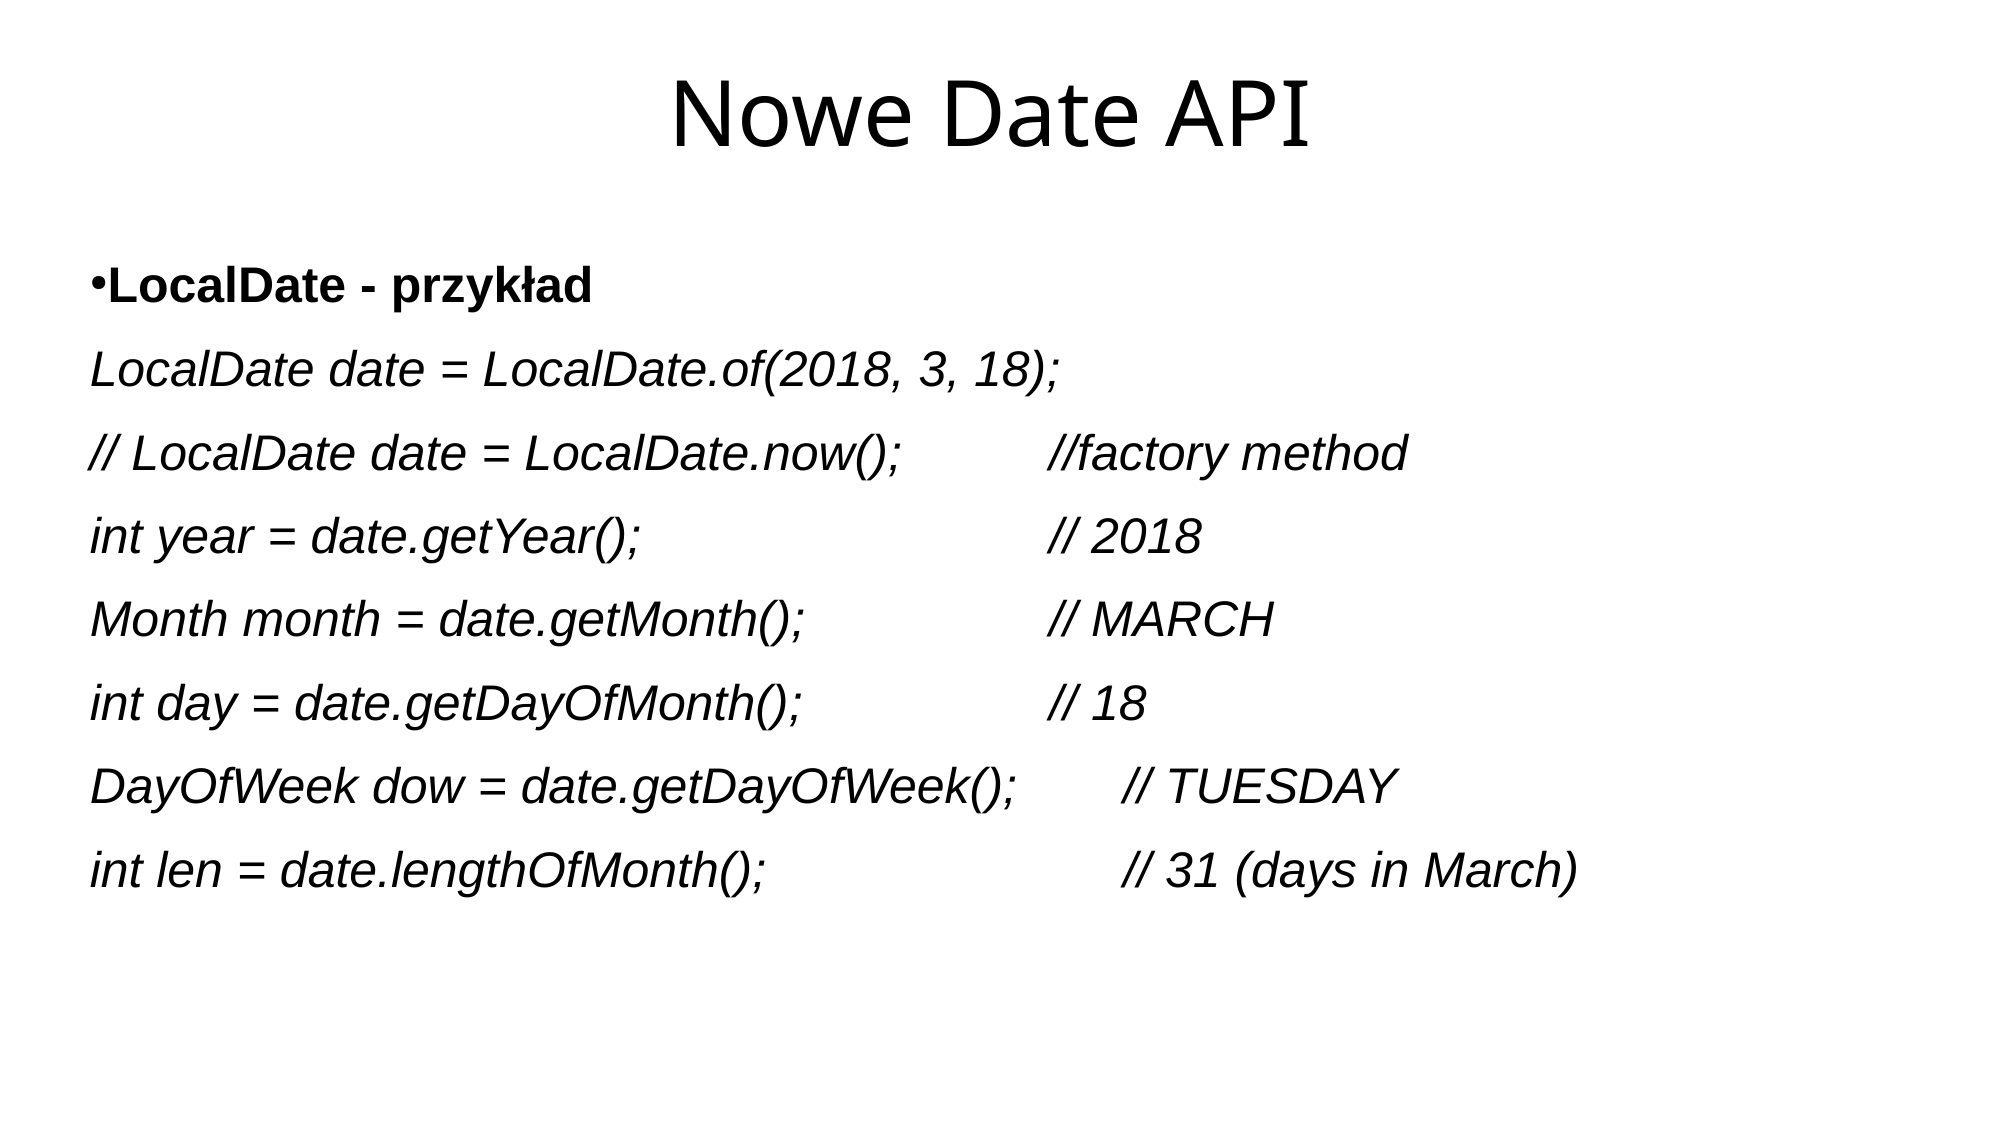

# Nowe Date API
LocalDate - przykład
LocalDate date = LocalDate.of(2018, 3, 18);
// LocalDate date = LocalDate.now(); 		//factory method
int year = date.getYear(); 						// 2018
Month month = date.getMonth(); 				// MARCH
int day = date.getDayOfMonth(); 				// 18
DayOfWeek dow = date.getDayOfWeek(); 		// TUESDAY
int len = date.lengthOfMonth(); 					// 31 (days in March)